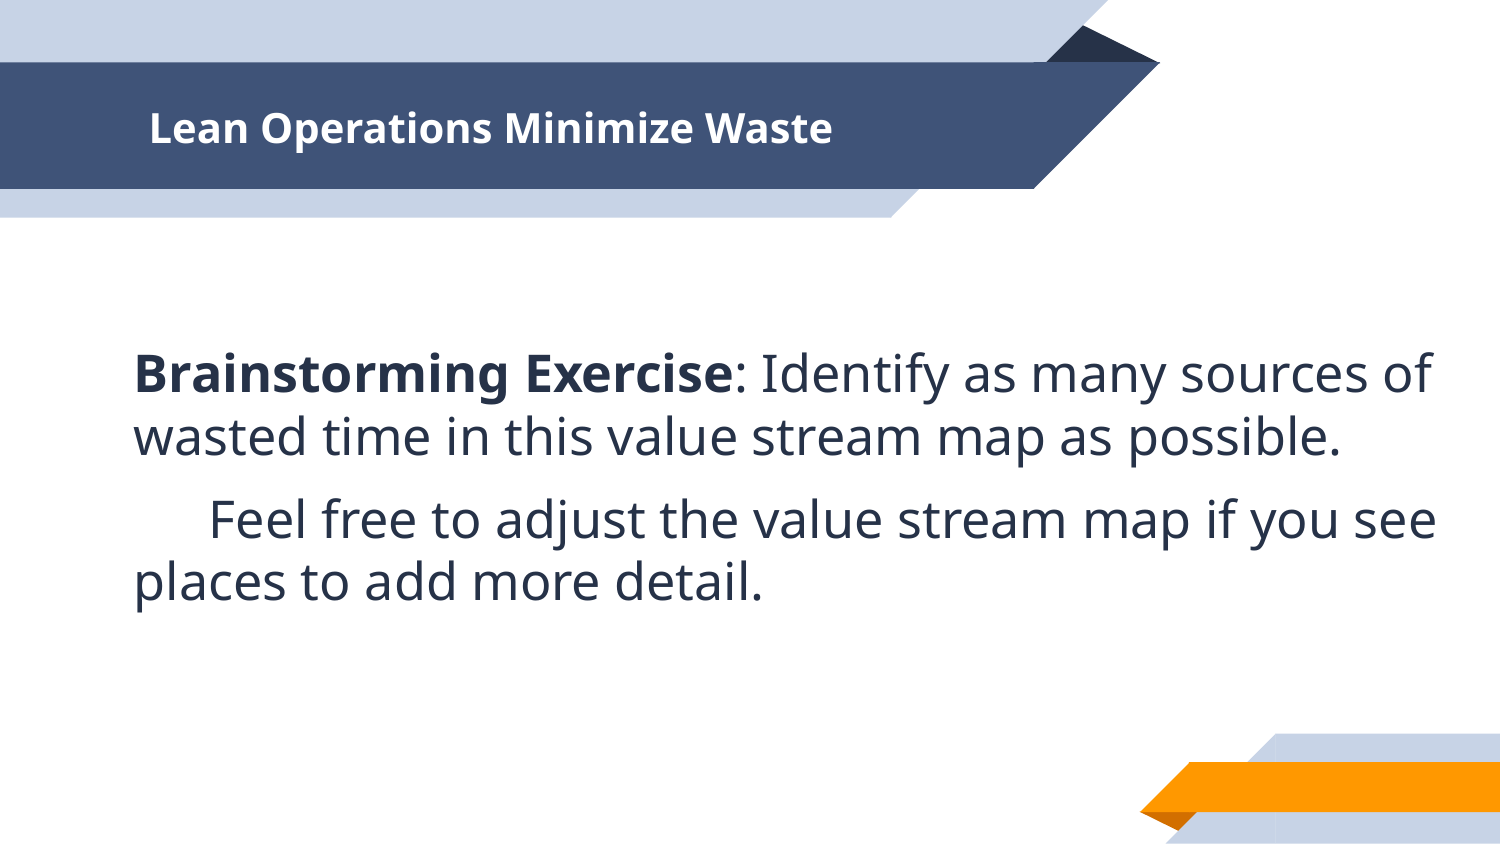

# Lean Operations Minimize Waste
Brainstorming Exercise: Identify as many sources of wasted time in this value stream map as possible.
Feel free to adjust the value stream map if you see places to add more detail.